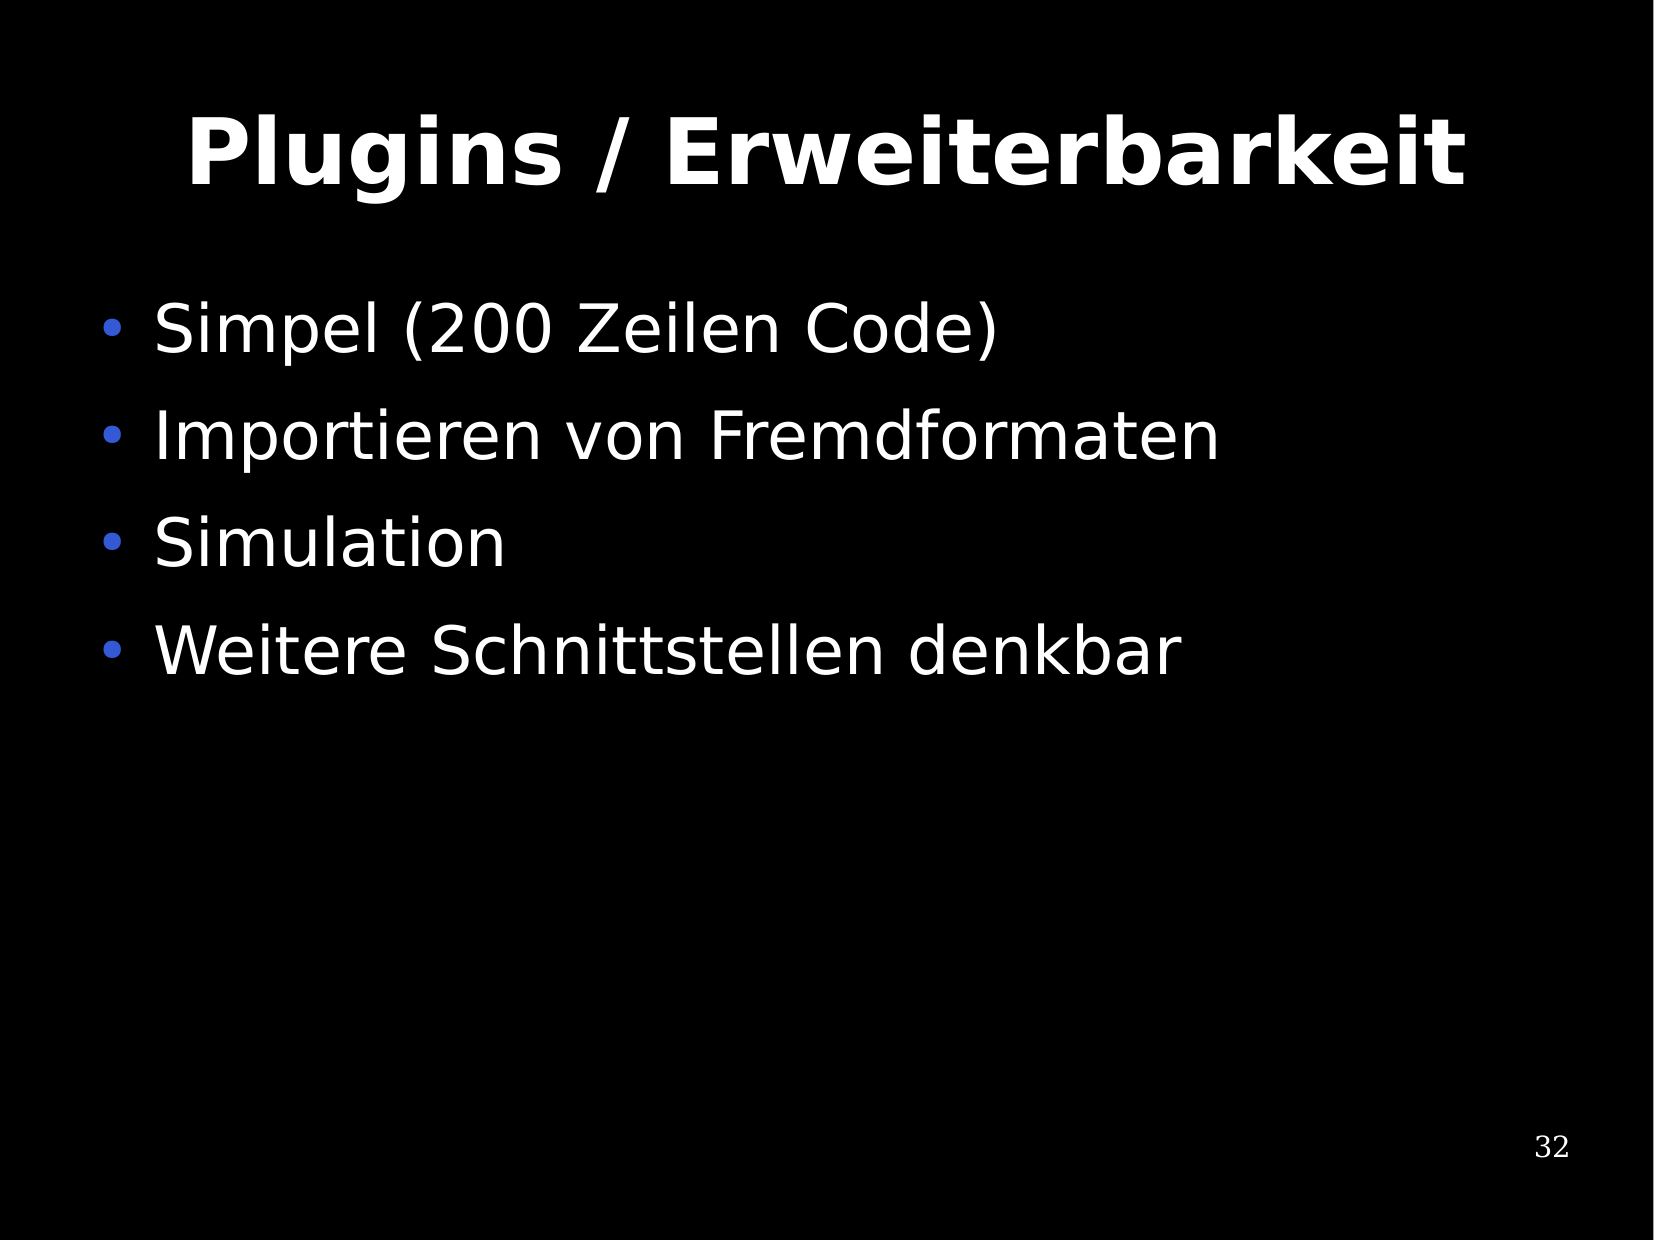

# Plugins / Erweiterbarkeit
Simpel (200 Zeilen Code)
Importieren von Fremdformaten
Simulation
Weitere Schnittstellen denkbar
32